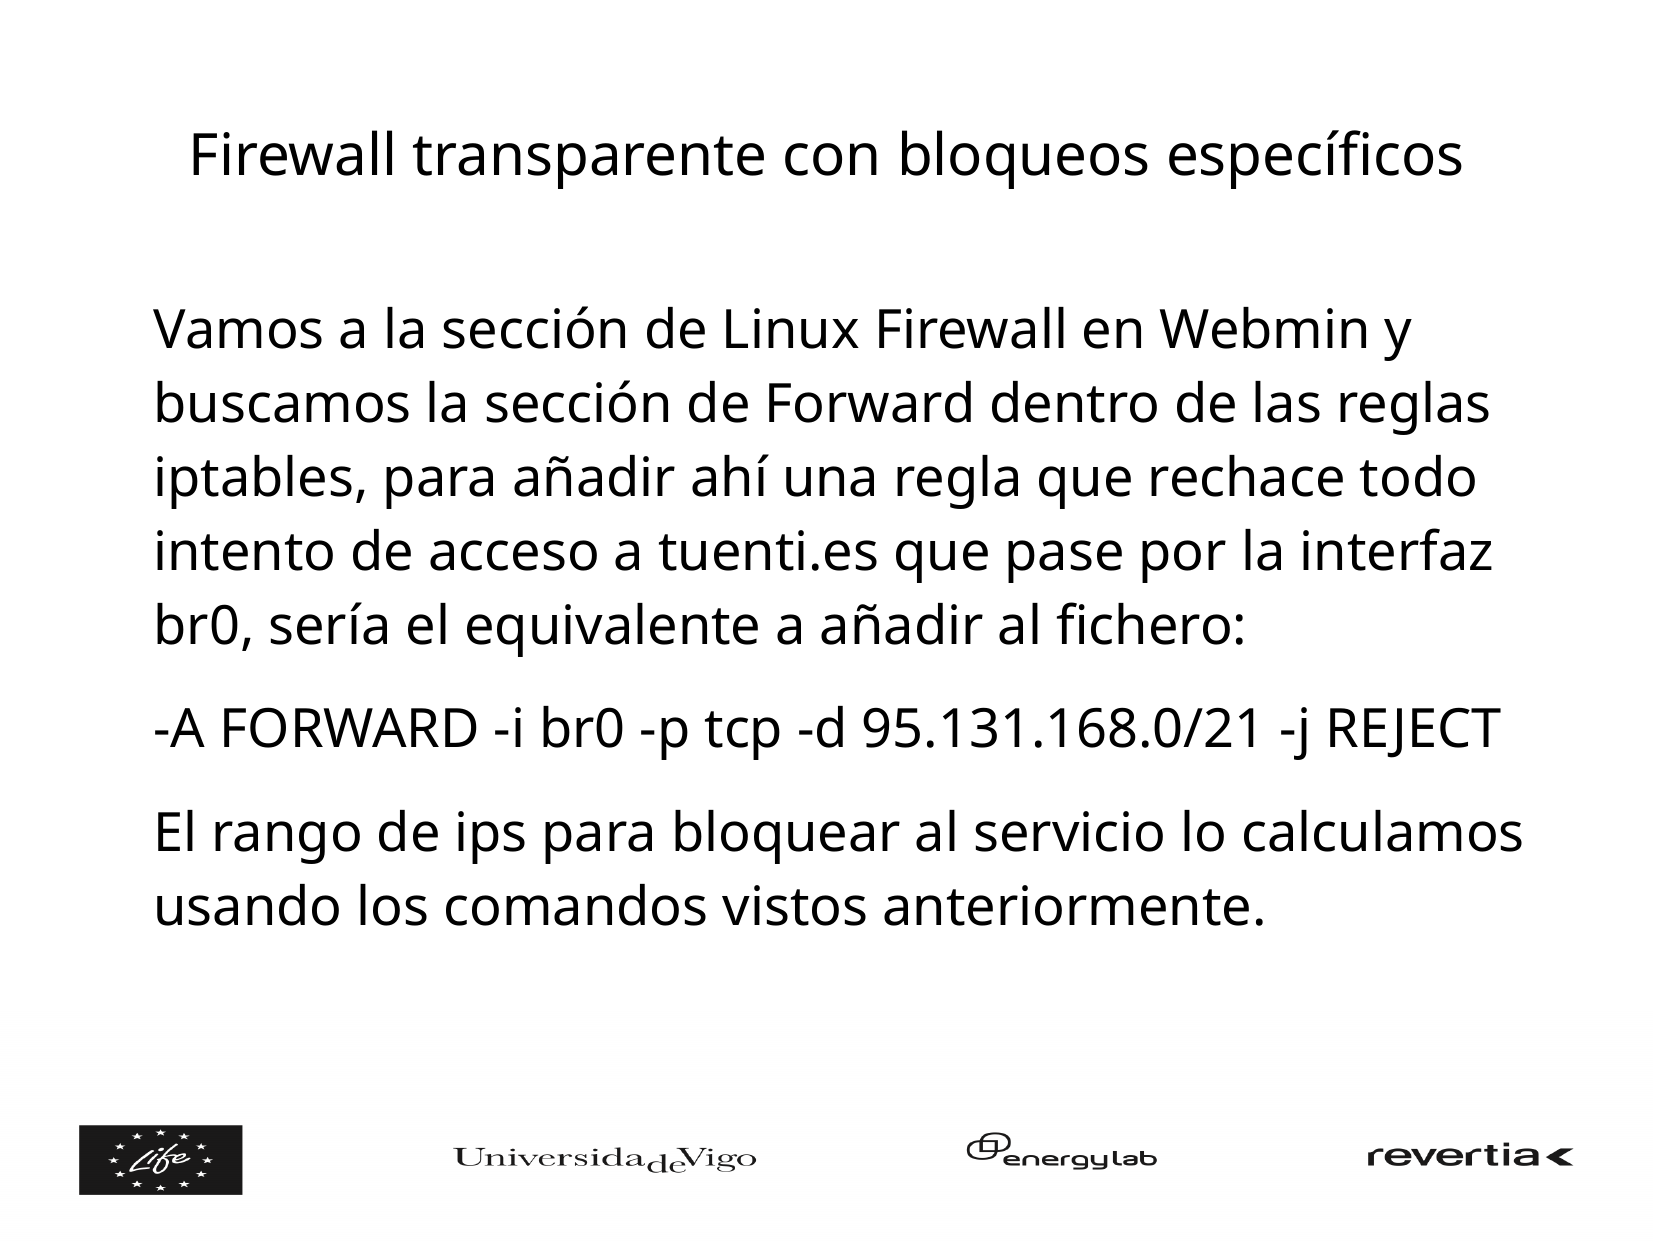

# Firewall transparente con bloqueos específicos
Vamos a la sección de Linux Firewall en Webmin y buscamos la sección de Forward dentro de las reglas iptables, para añadir ahí una regla que rechace todo intento de acceso a tuenti.es que pase por la interfaz br0, sería el equivalente a añadir al fichero:
-A FORWARD -i br0 -p tcp -d 95.131.168.0/21 -j REJECT
El rango de ips para bloquear al servicio lo calculamos usando los comandos vistos anteriormente.